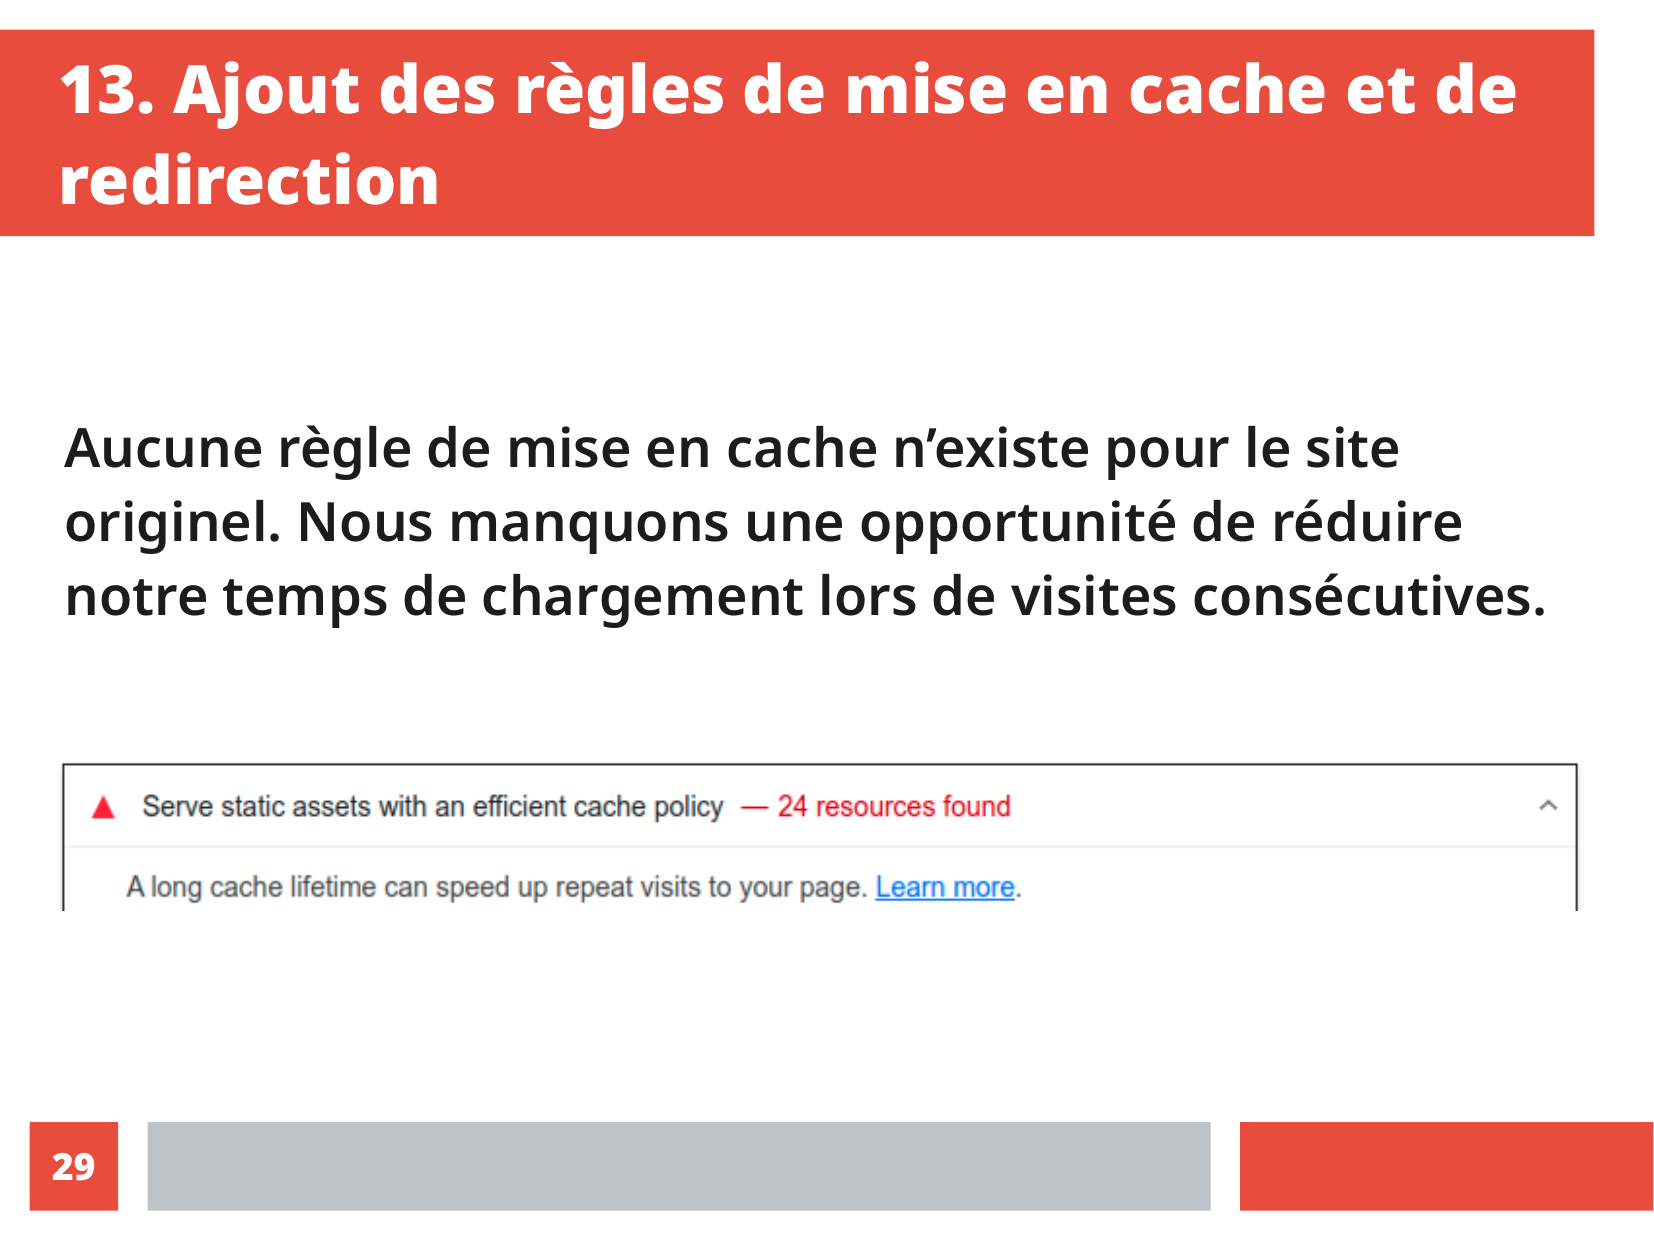

# 13. Ajout des règles de mise en cache et de redirection
Aucune règle de mise en cache n’existe pour le site originel. Nous manquons une opportunité de réduire notre temps de chargement lors de visites consécutives.
29